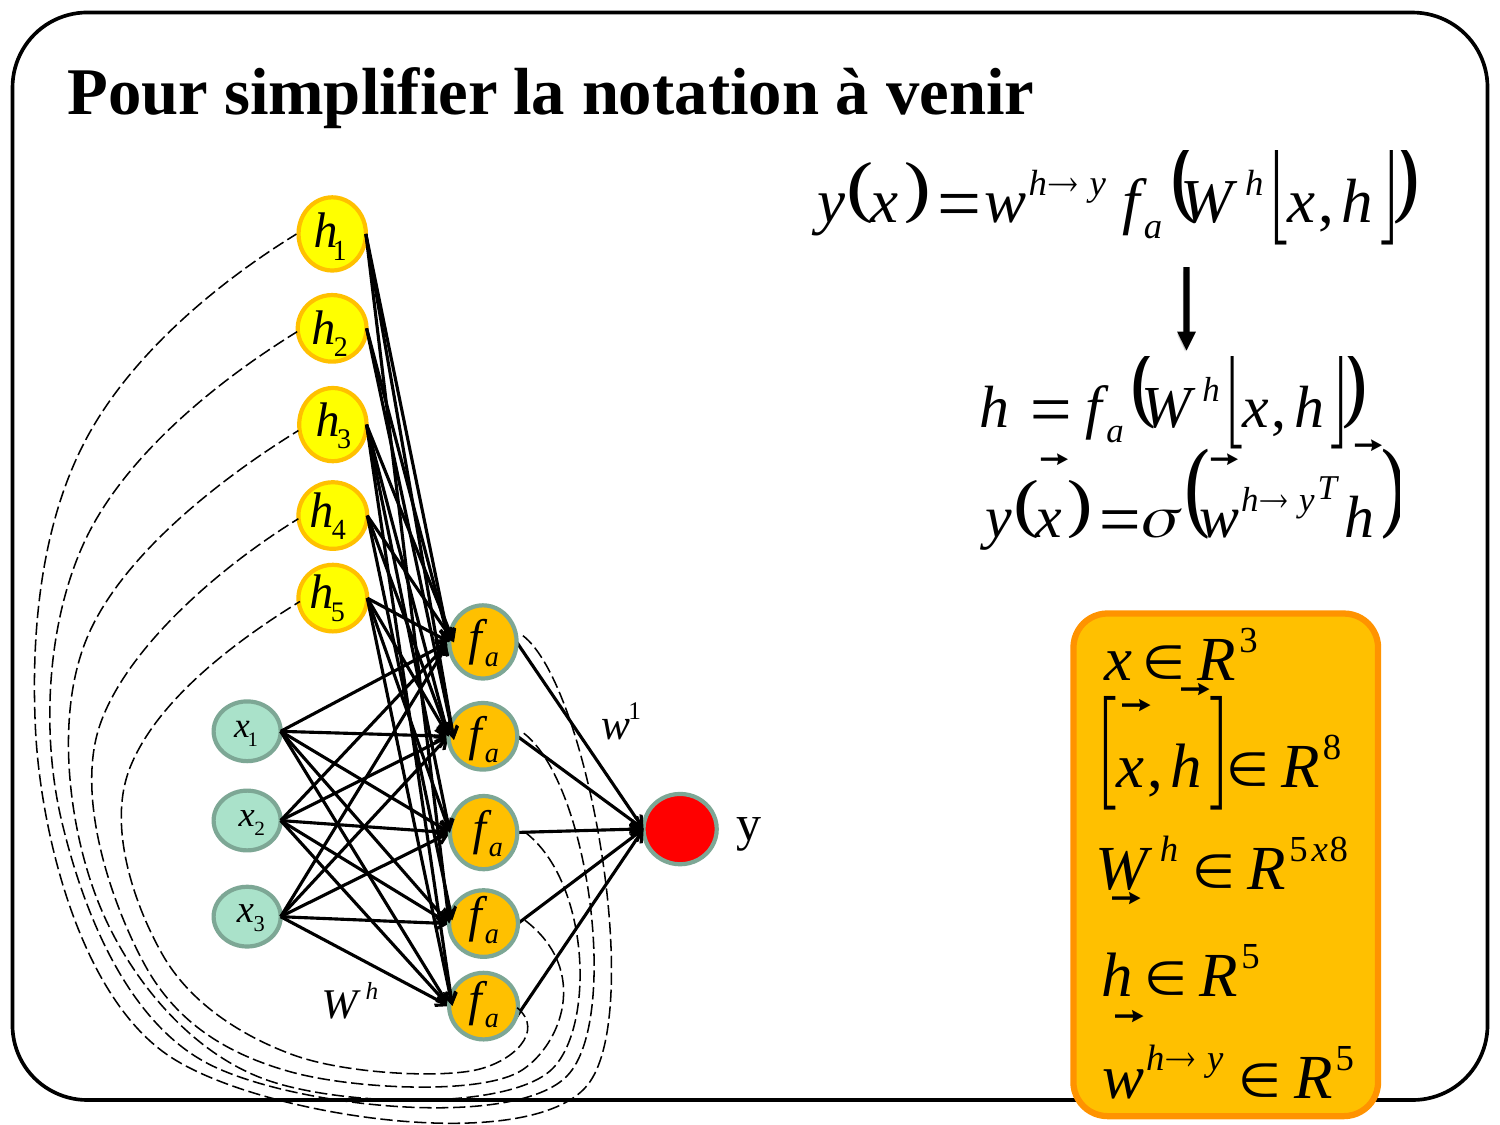

Pour simplifier la notation à venir
y